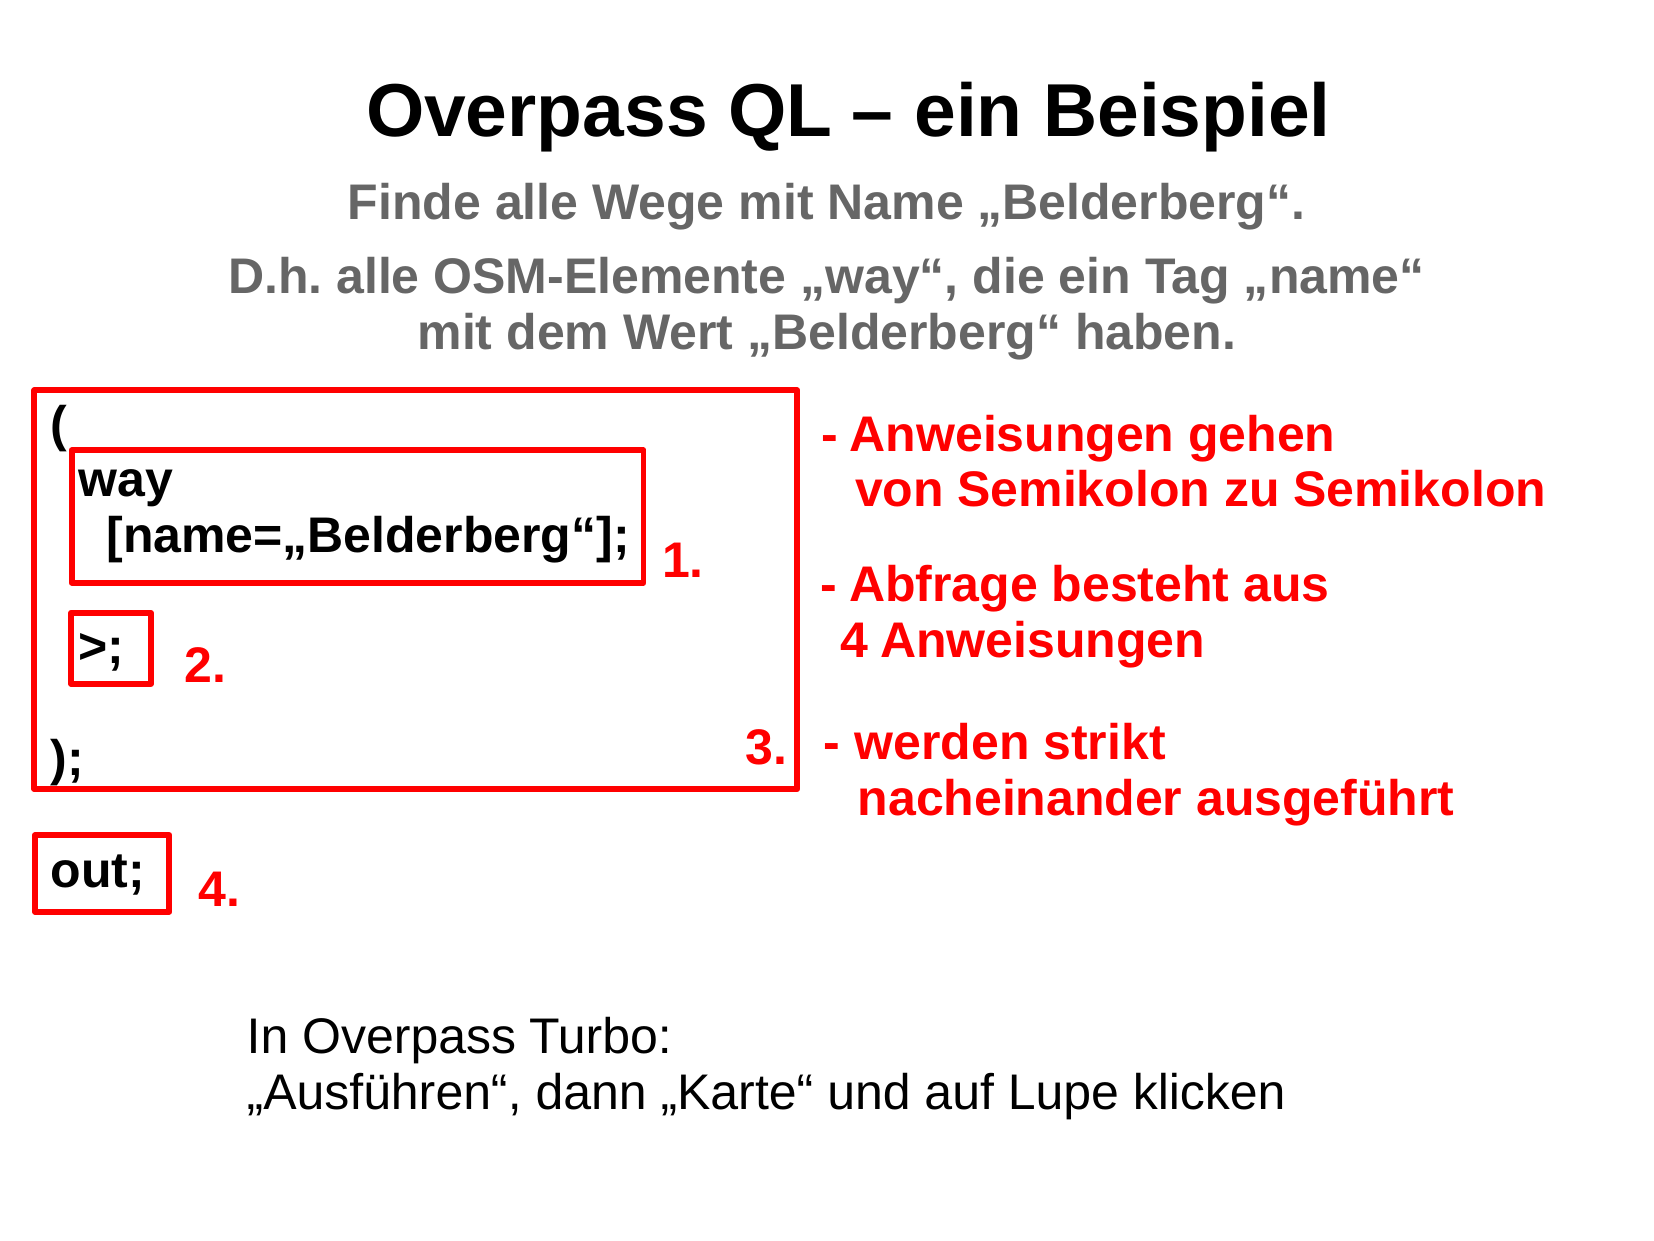

Overpass QL – ein Beispiel
Finde alle Wege mit Name „Belderberg“.
D.h. alle OSM-Elemente „way“, die ein Tag „name“
mit dem Wert „Belderberg“ haben.
(
 way
 [name=„Belderberg“];
 >;
);
out;
- Anweisungen gehen
 von Semikolon zu Semikolon
1.
- Abfrage besteht aus
 4 Anweisungen
2.
- werden strikt
 nacheinander ausgeführt
3.
4.
In Overpass Turbo:
„Ausführen“, dann „Karte“ und auf Lupe klicken